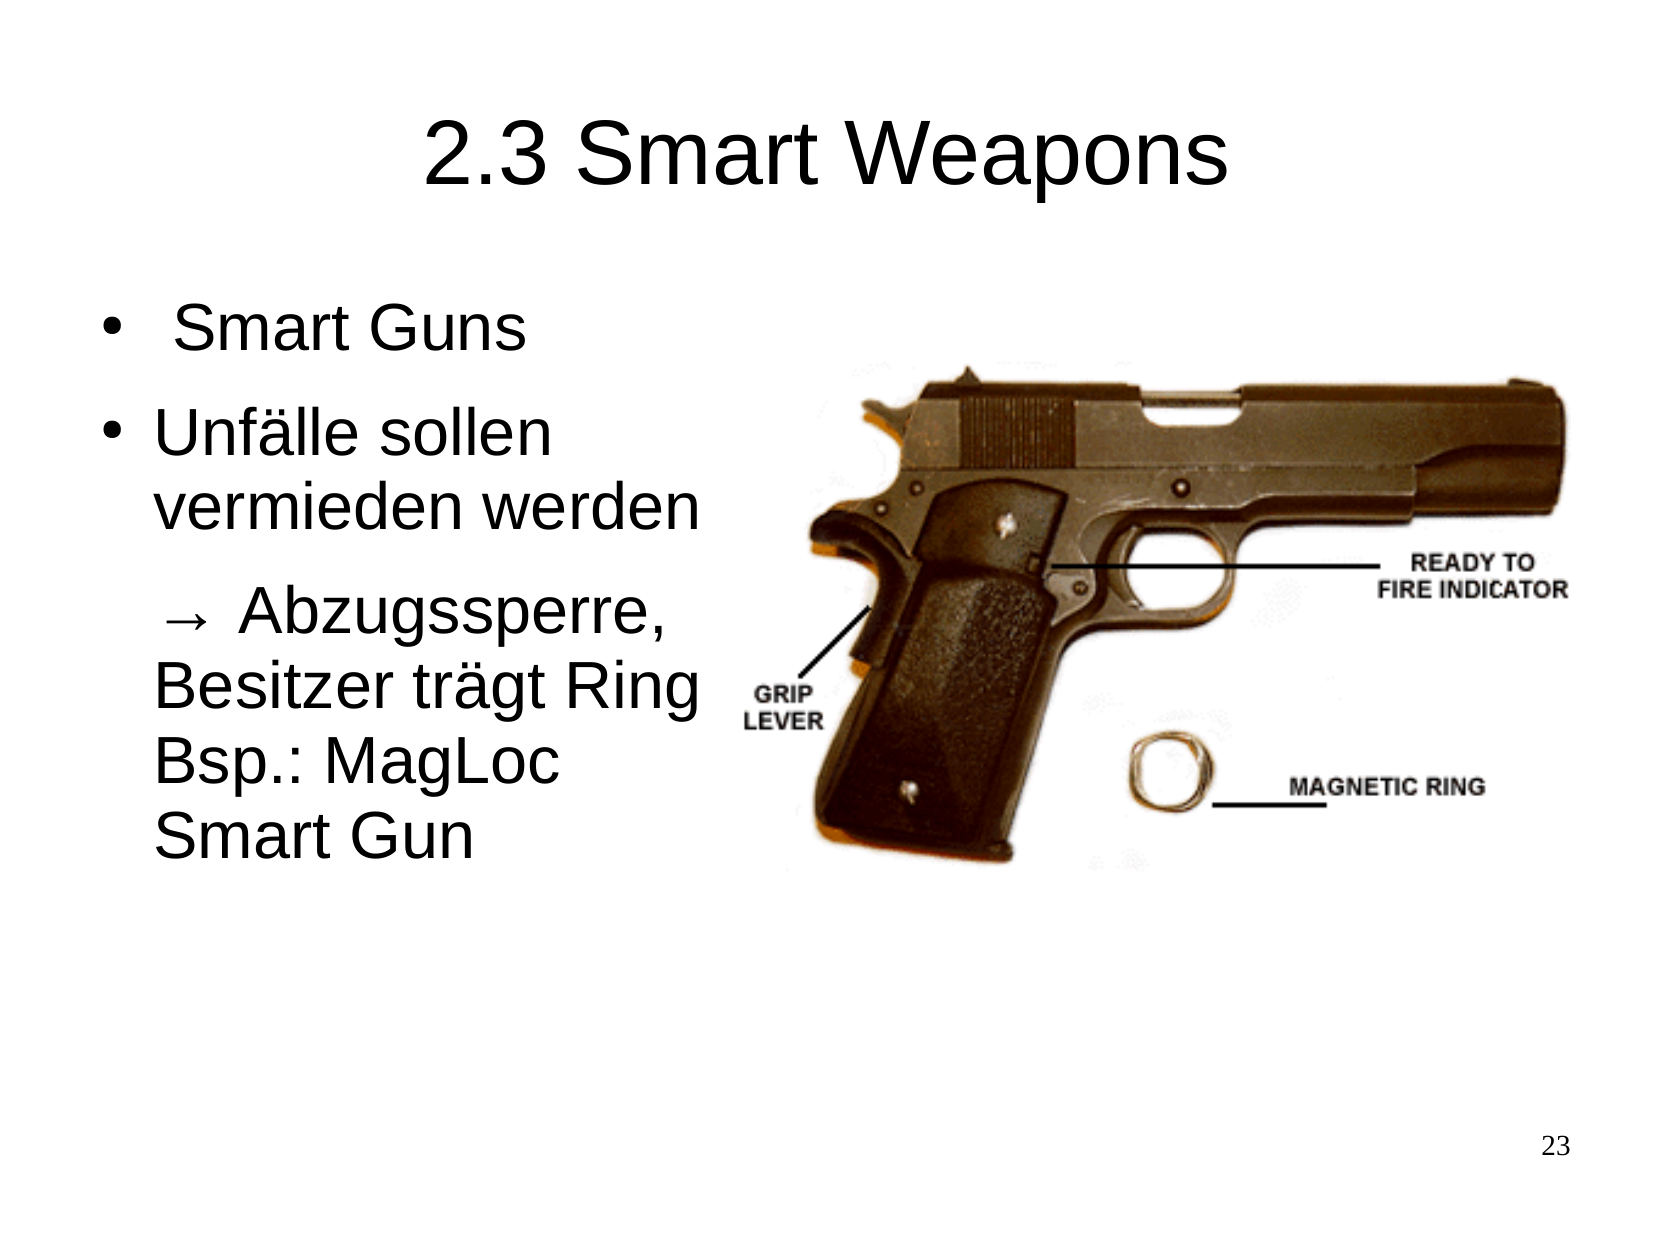

# 2.3 Smart Weapons
 Smart Guns
Unfälle sollen vermieden werden
→ Abzugssperre, Besitzer trägt Ring Bsp.: MagLoc Smart Gun
23